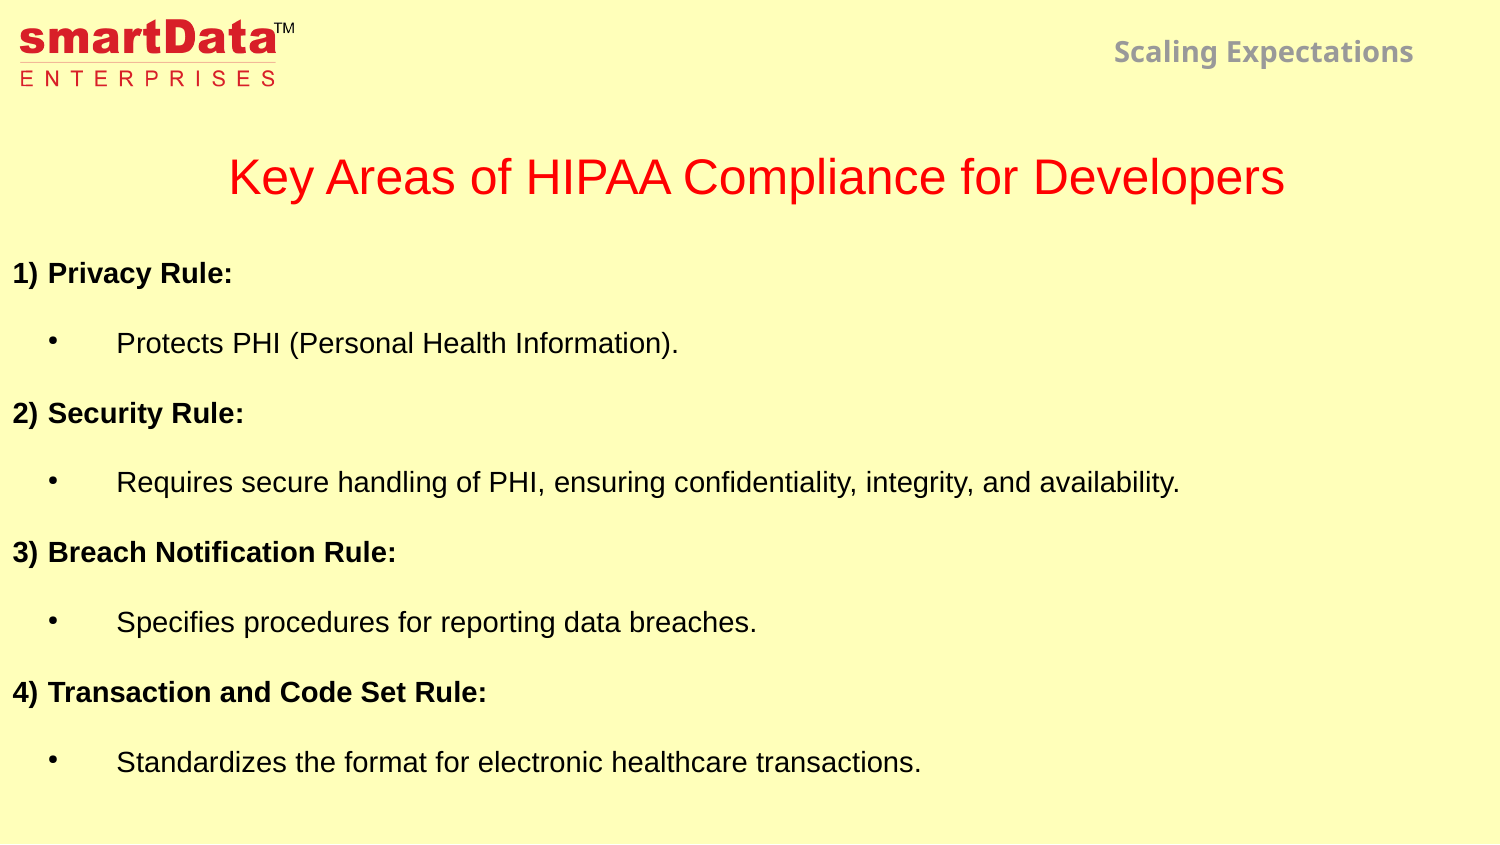

Scaling Expectations
# Key Areas of HIPAA Compliance for Developers
Privacy Rule:
 Protects PHI (Personal Health Information).
Security Rule:
 Requires secure handling of PHI, ensuring confidentiality, integrity, and availability.
Breach Notification Rule:
 Specifies procedures for reporting data breaches.
Transaction and Code Set Rule:
 Standardizes the format for electronic healthcare transactions.